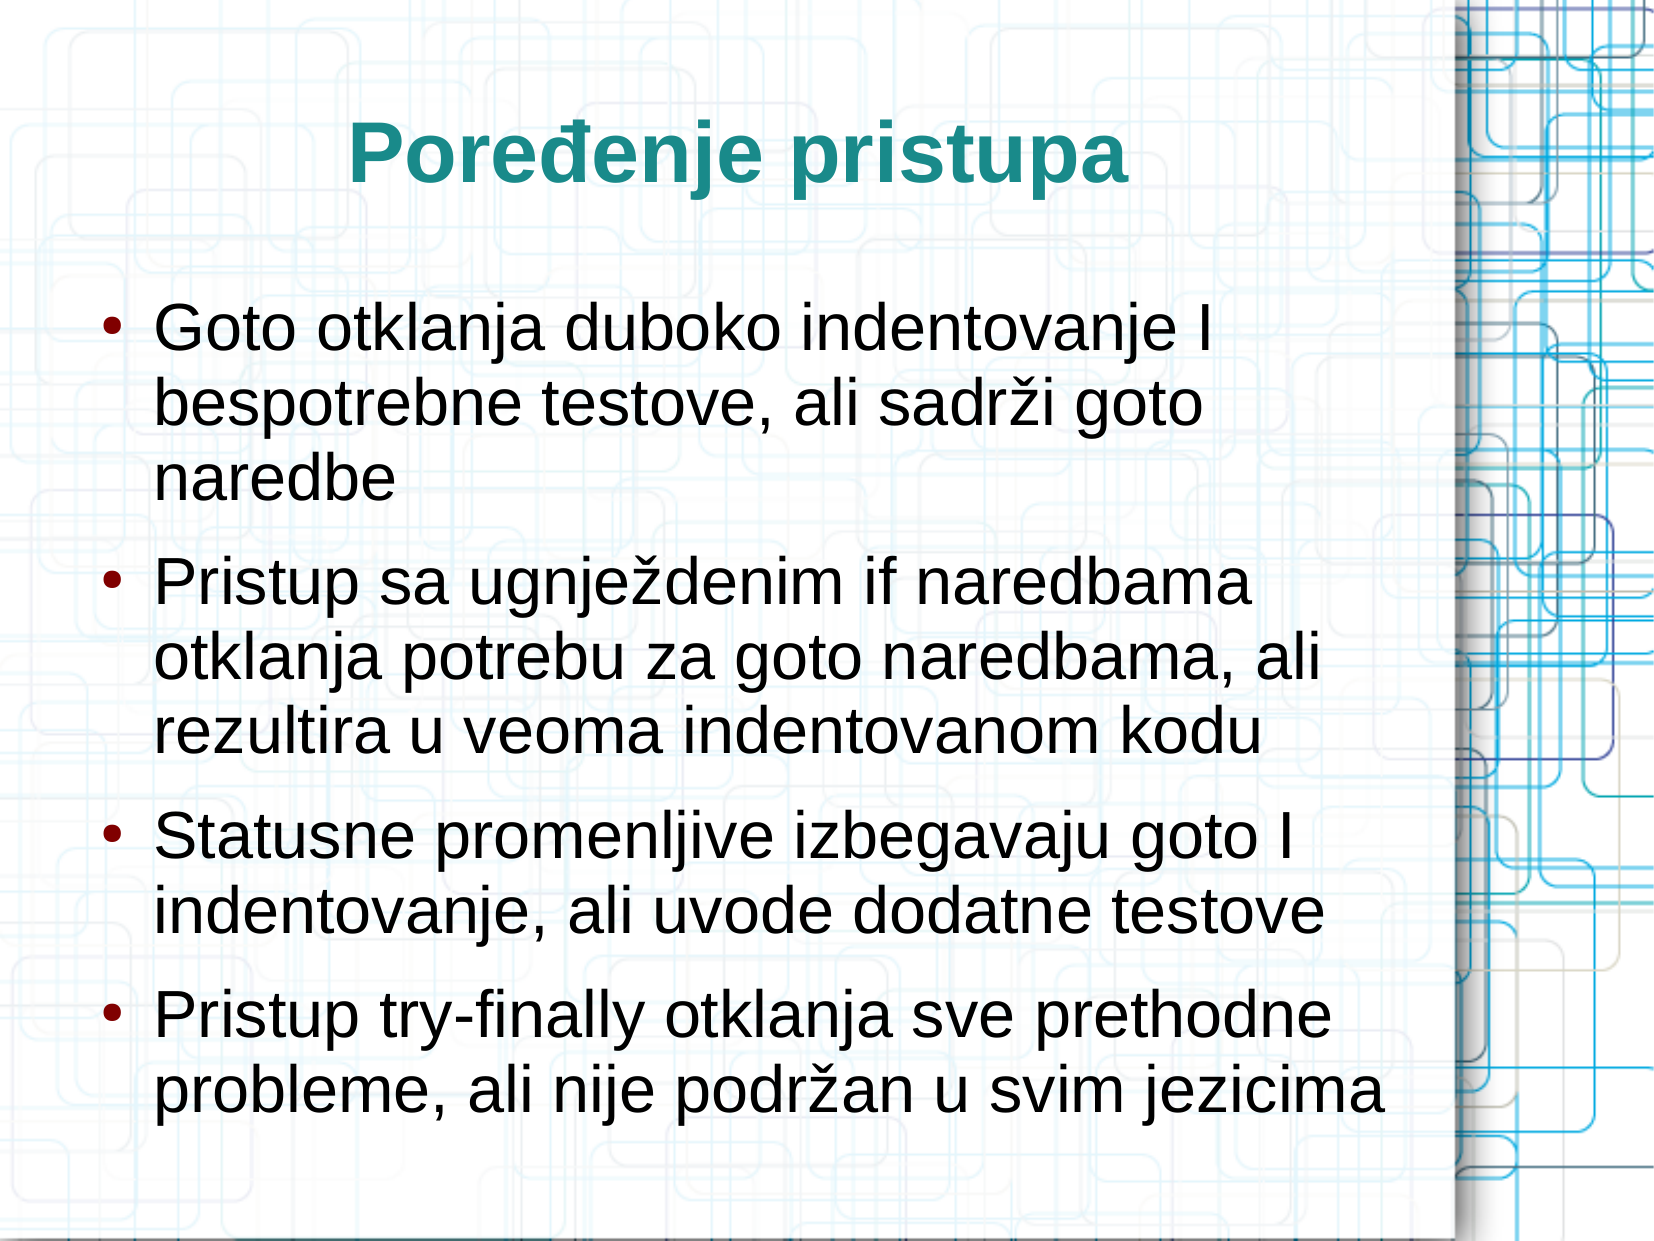

# Poređenje pristupa
Goto otklanja duboko indentovanje I bespotrebne testove, ali sadrži goto naredbe
Pristup sa ugnježdenim if naredbama otklanja potrebu za goto naredbama, ali rezultira u veoma indentovanom kodu
Statusne promenljive izbegavaju goto I indentovanje, ali uvode dodatne testove
Pristup try-finally otklanja sve prethodne probleme, ali nije podržan u svim jezicima